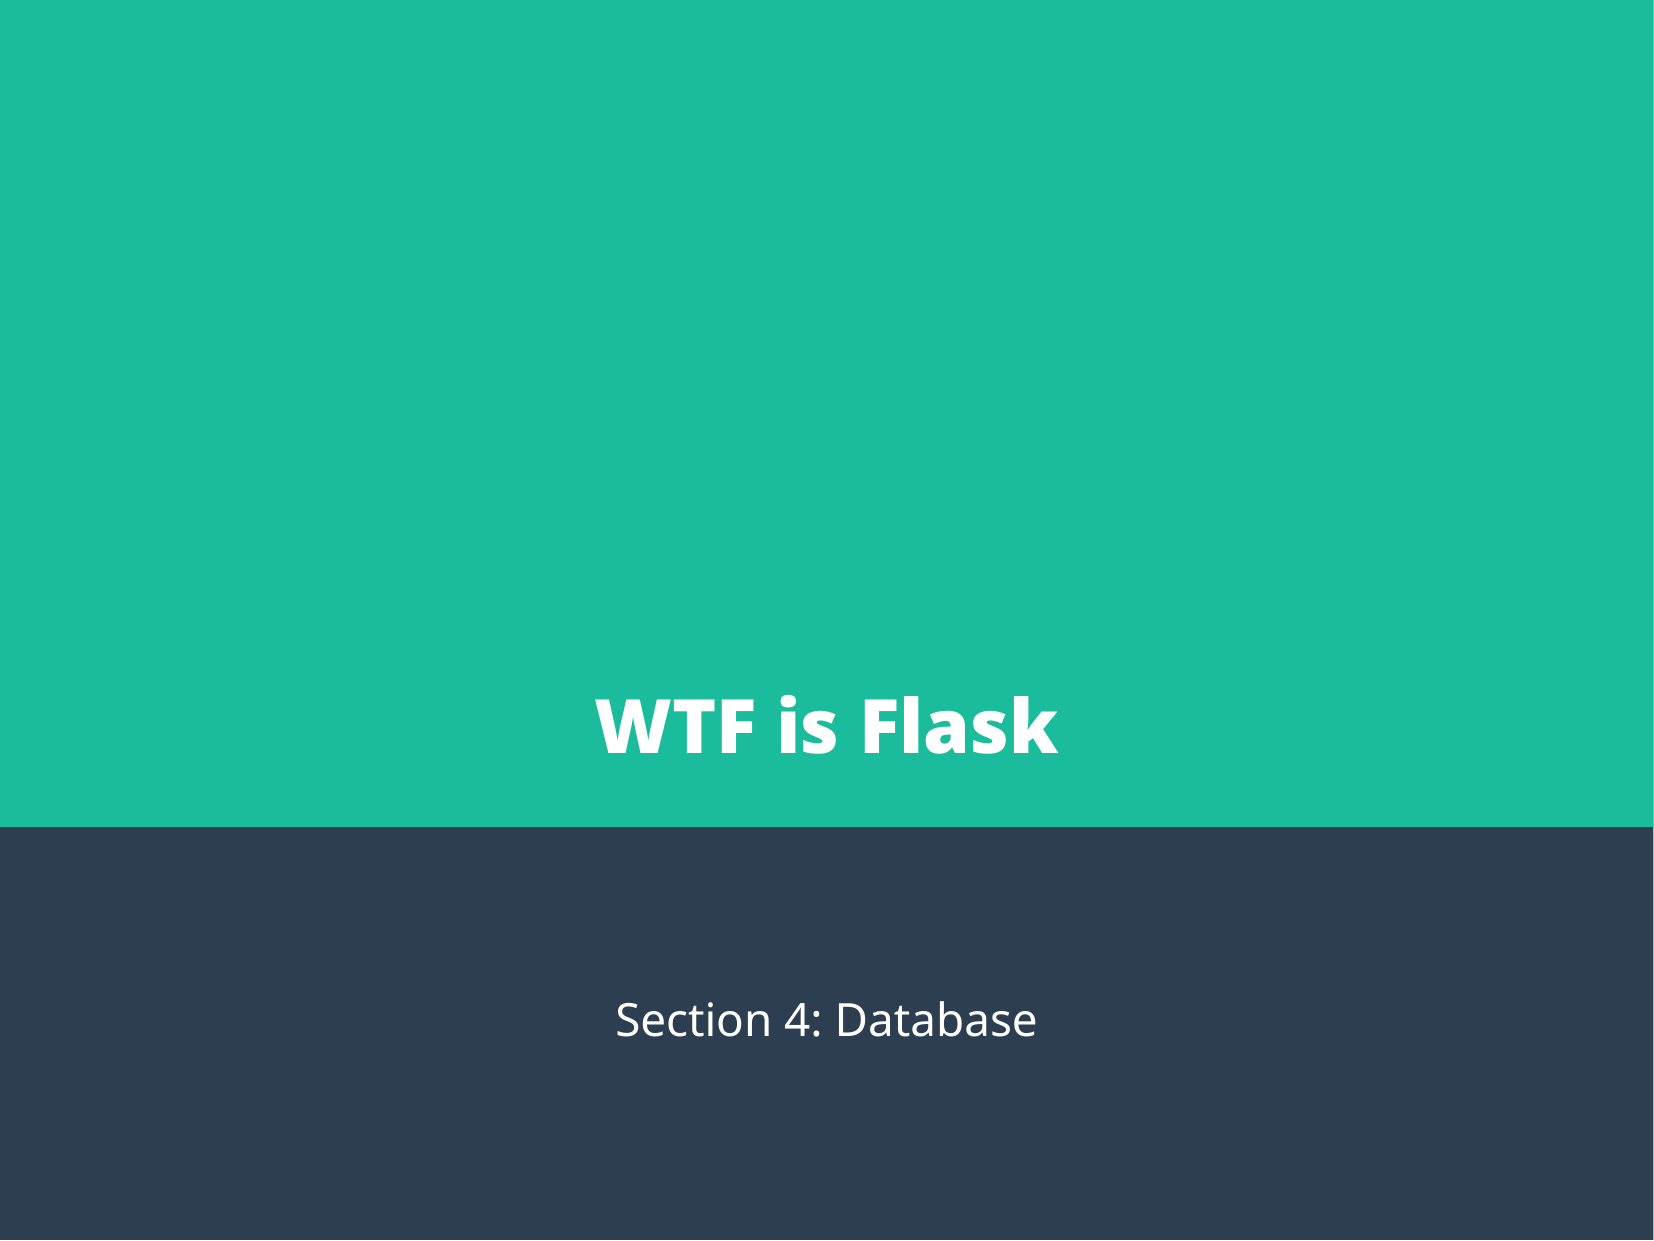

# WTF is Flask
Section 4: Database